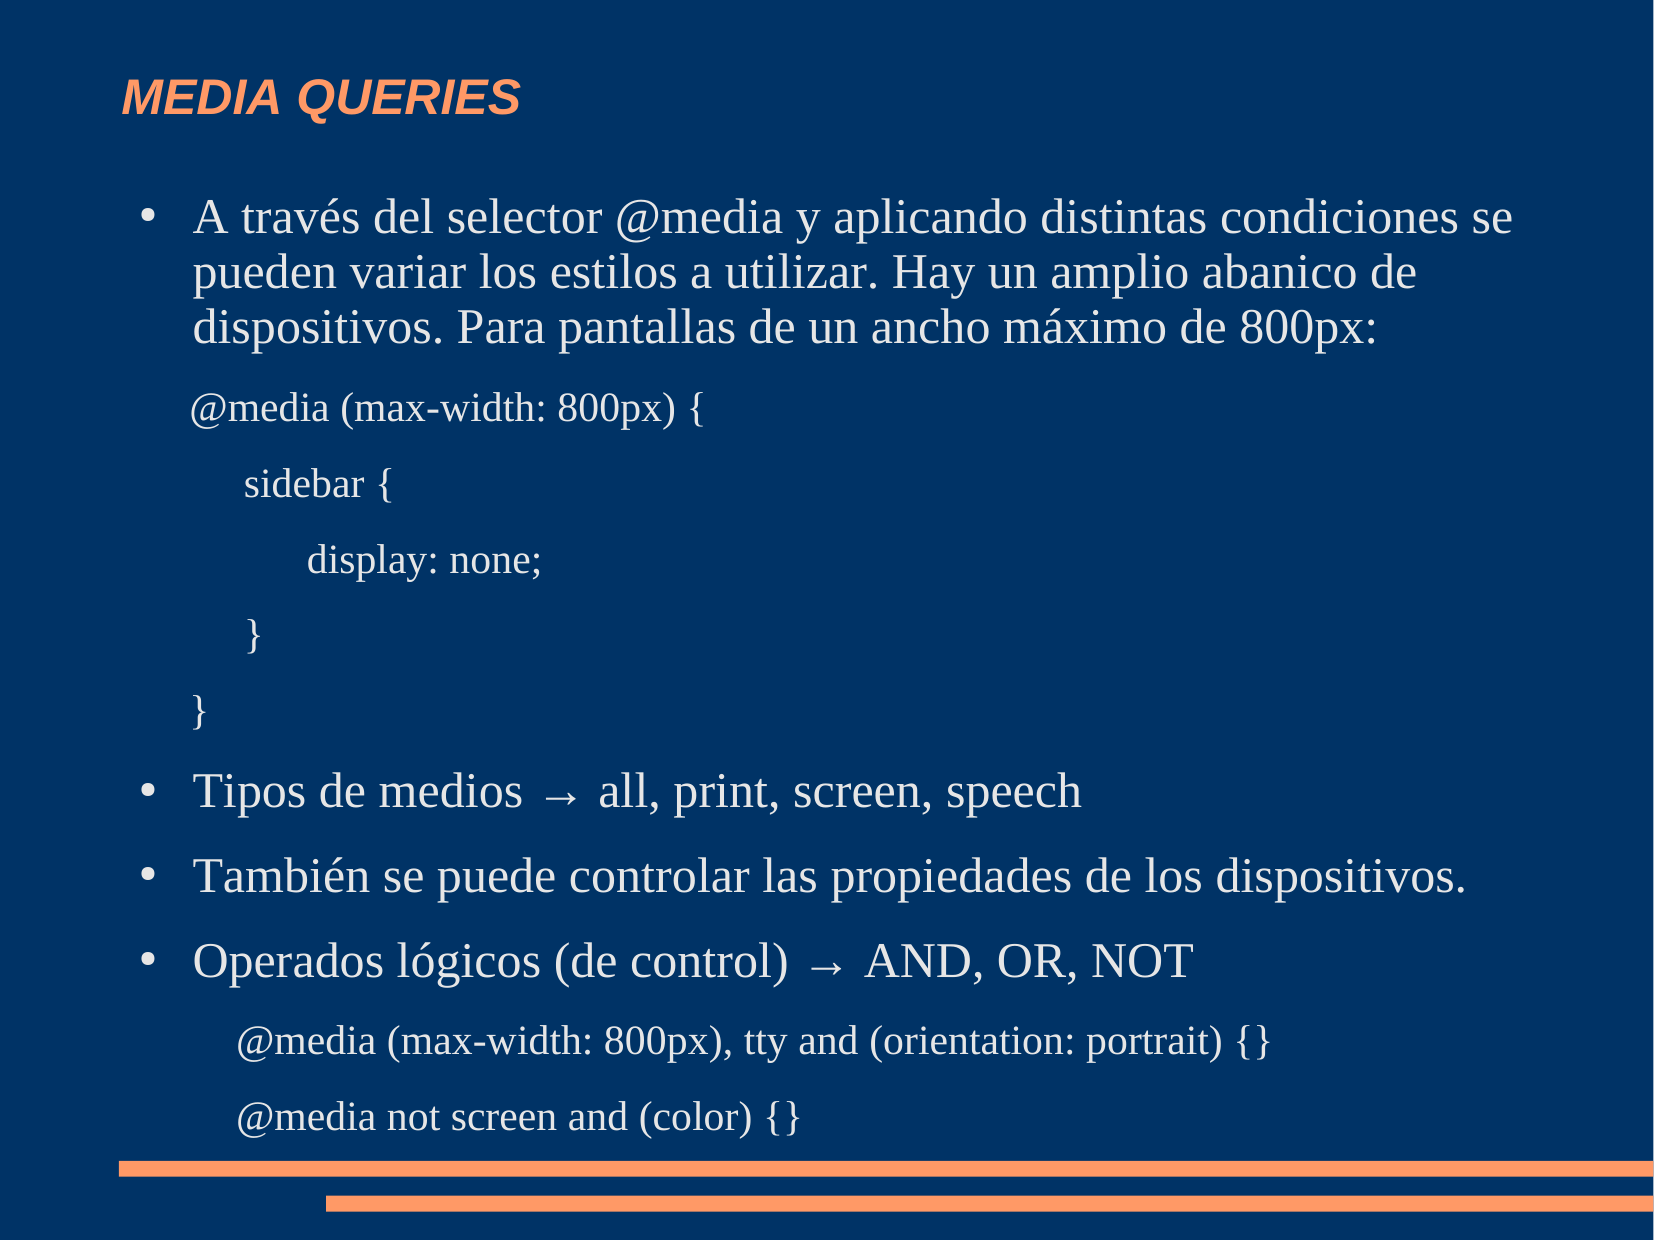

# MEDIA QUERIES
A través del selector @media y aplicando distintas condiciones se pueden variar los estilos a utilizar. Hay un amplio abanico de dispositivos. Para pantallas de un ancho máximo de 800px:
@media (max-width: 800px) {
sidebar {
 display: none;
}
}
Tipos de medios → all, print, screen, speech
También se puede controlar las propiedades de los dispositivos.
Operados lógicos (de control) → AND, OR, NOT
@media (max-width: 800px), tty and (orientation: portrait) {}
@media not screen and (color) {}